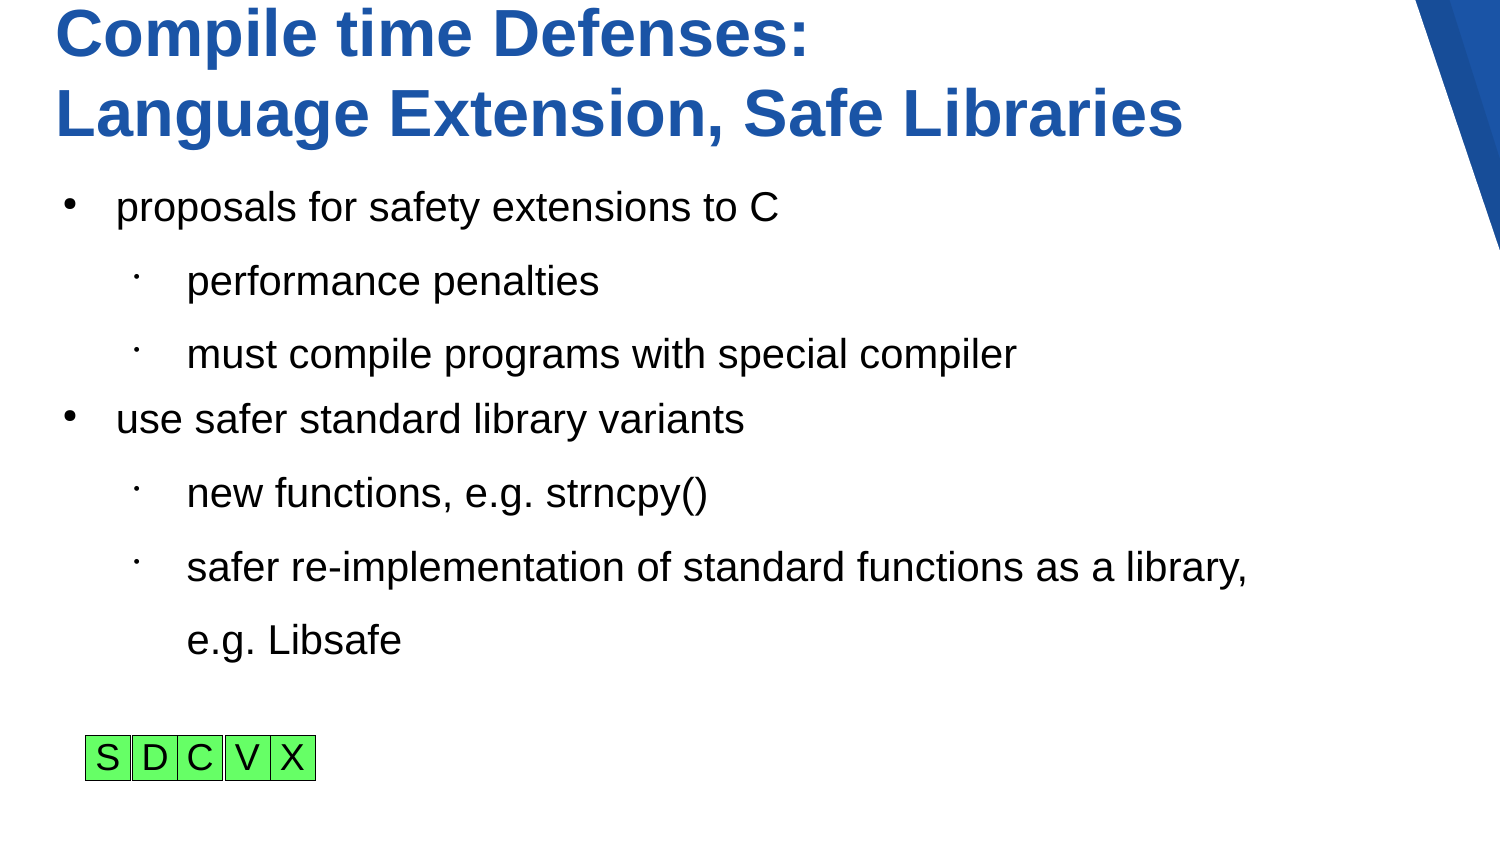

Compile time Defenses:
Language Extension, Safe Libraries
# proposals for safety extensions to C
performance penalties
must compile programs with special compiler
use safer standard library variants
new functions, e.g. strncpy()
safer re-implementation of standard functions as a library,
e.g. Libsafe
S
D
C
V
X